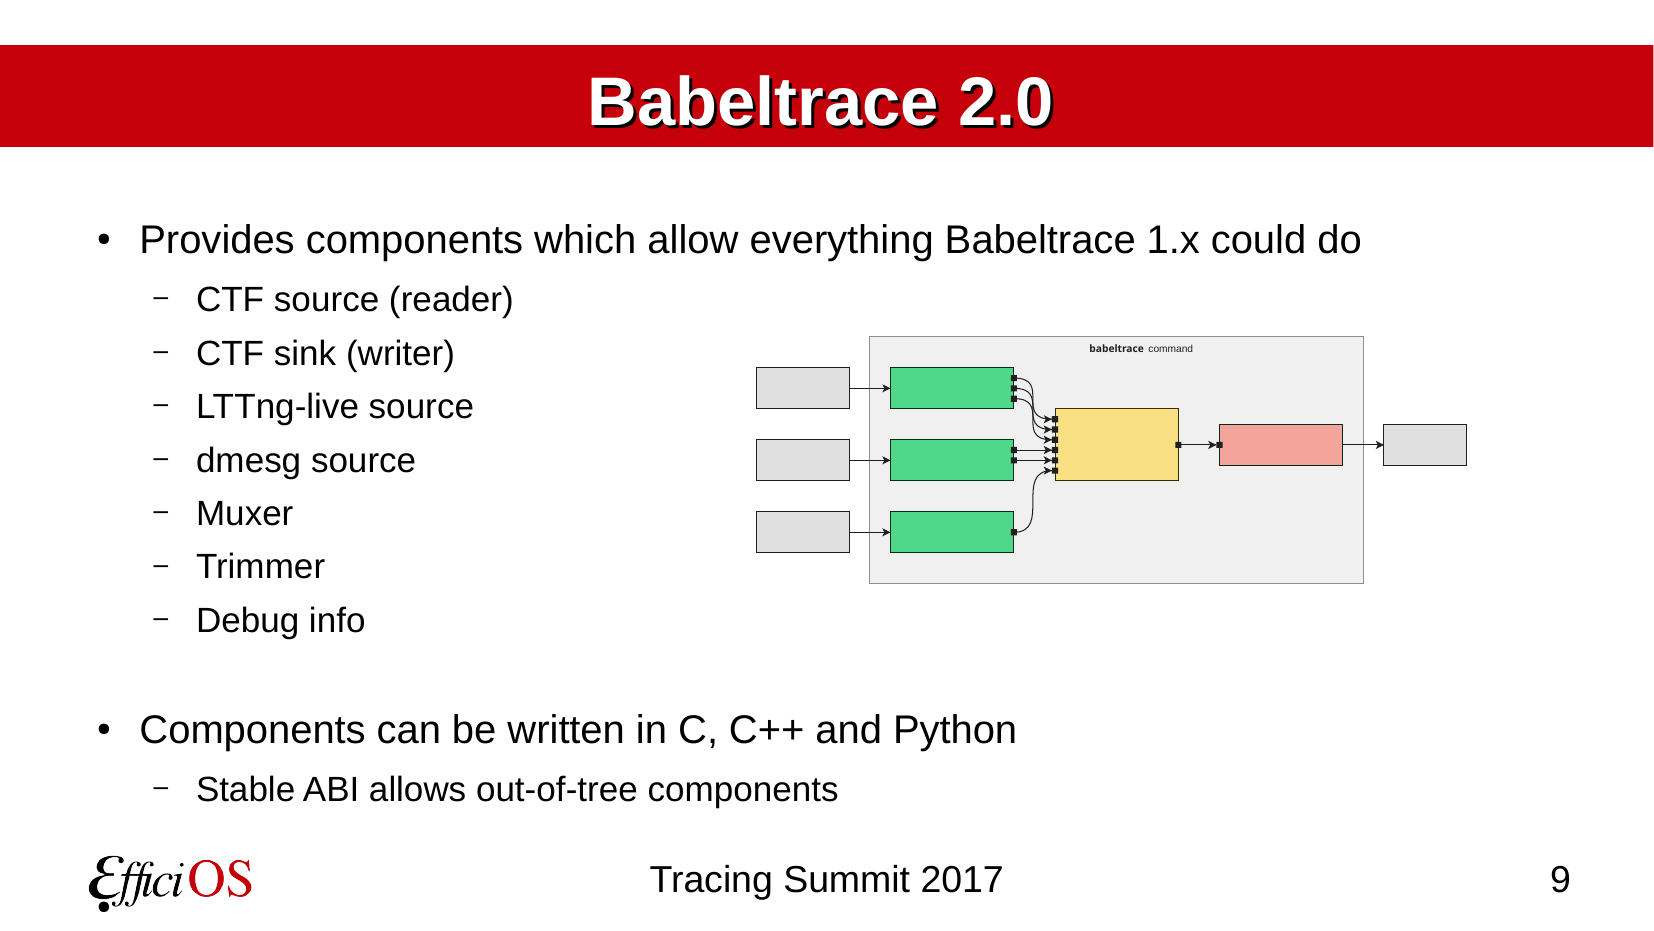

# Babeltrace 2.0
Provides components which allow everything Babeltrace 1.x could do
CTF source (reader)
CTF sink (writer)
LTTng-live source
dmesg source
Muxer
Trimmer
Debug info
Components can be written in C, C++ and Python
Stable ABI allows out-of-tree components
Tracing Summit 2017
9